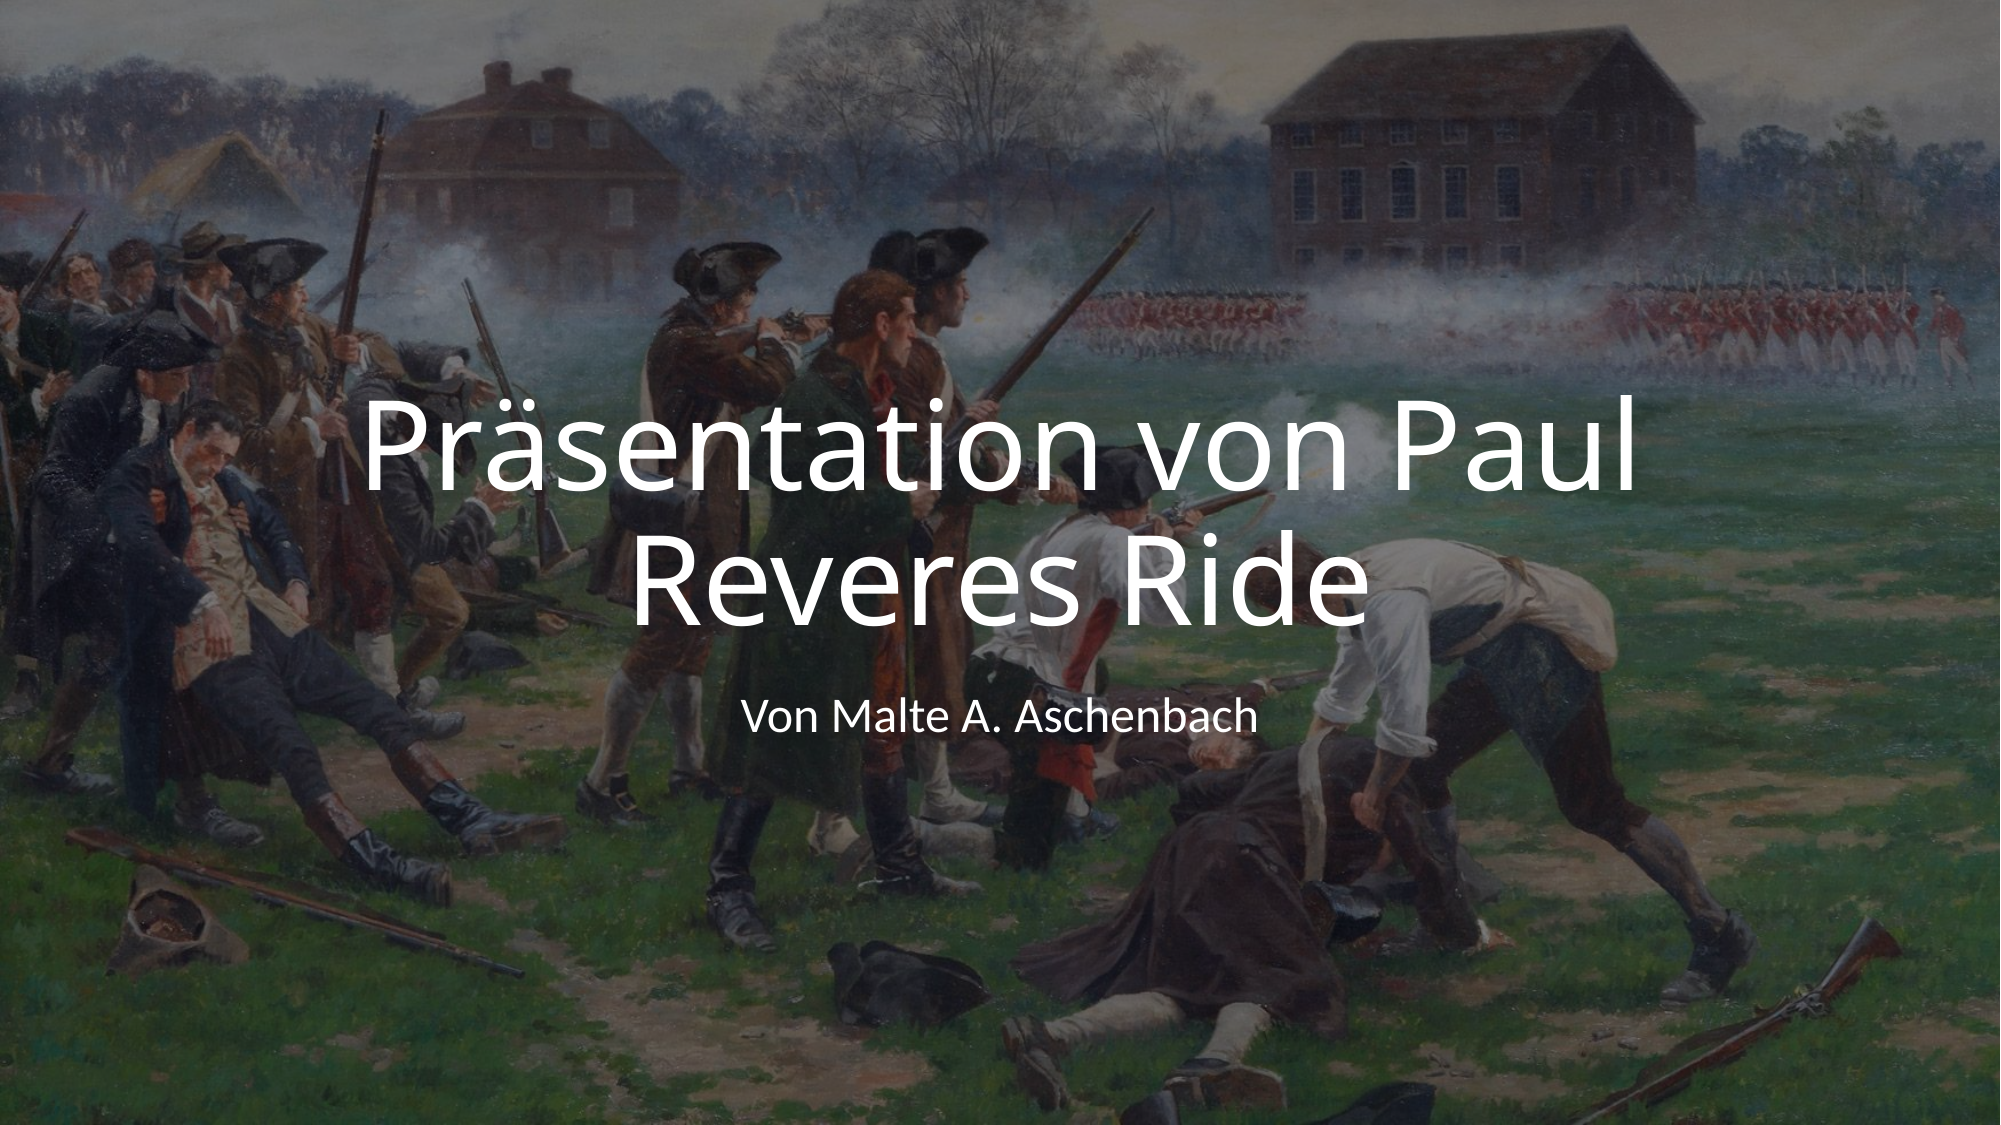

# Präsentation von Paul Reveres Ride
Von Malte A. Aschenbach